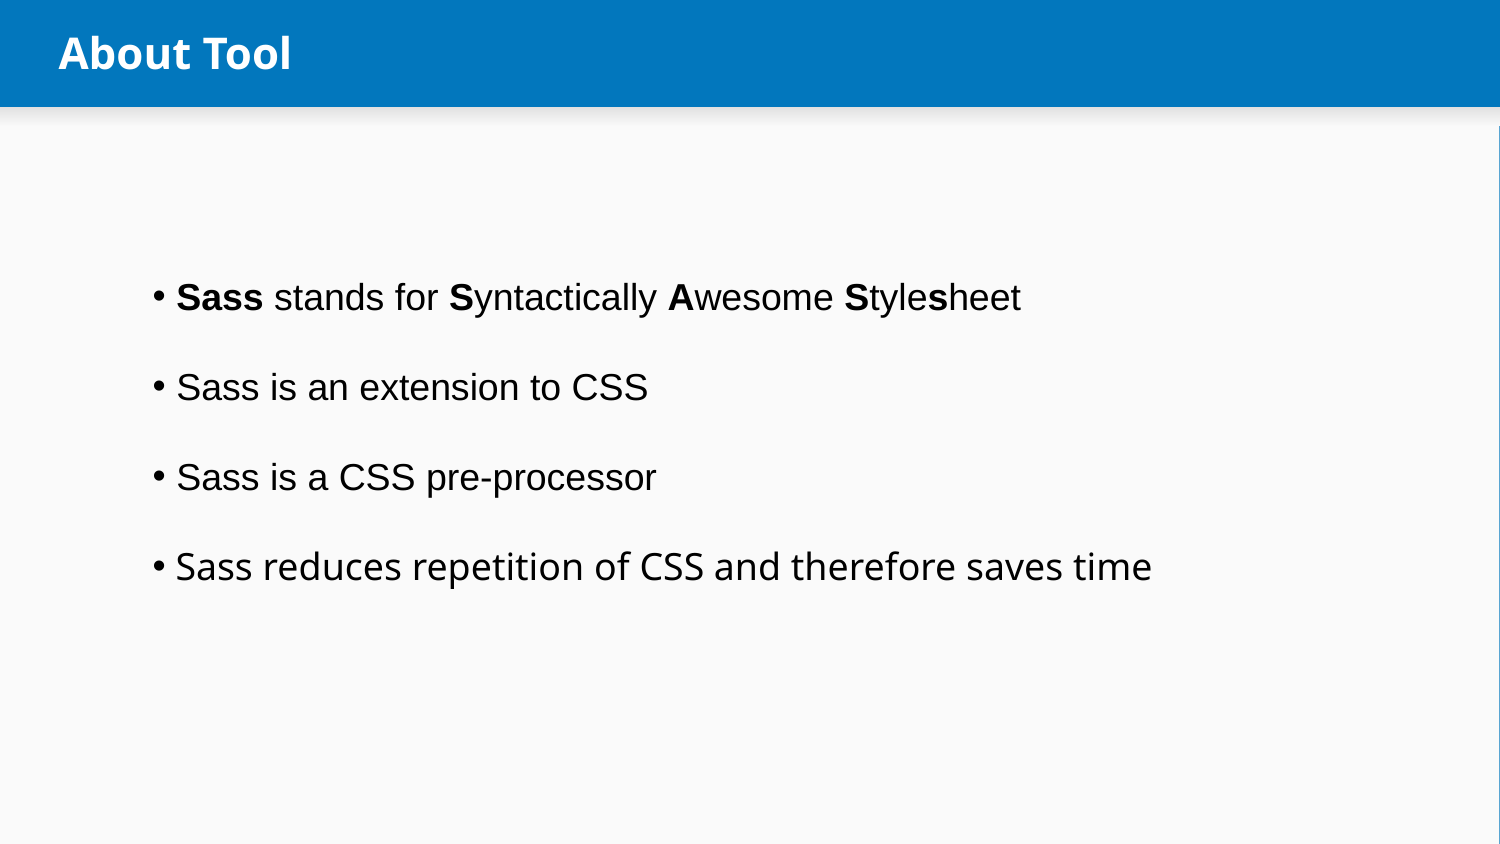

About Tool
 Sass stands for Syntactically Awesome Stylesheet
 Sass is an extension to CSS
 Sass is a CSS pre-processor
 Sass reduces repetition of CSS and therefore saves time